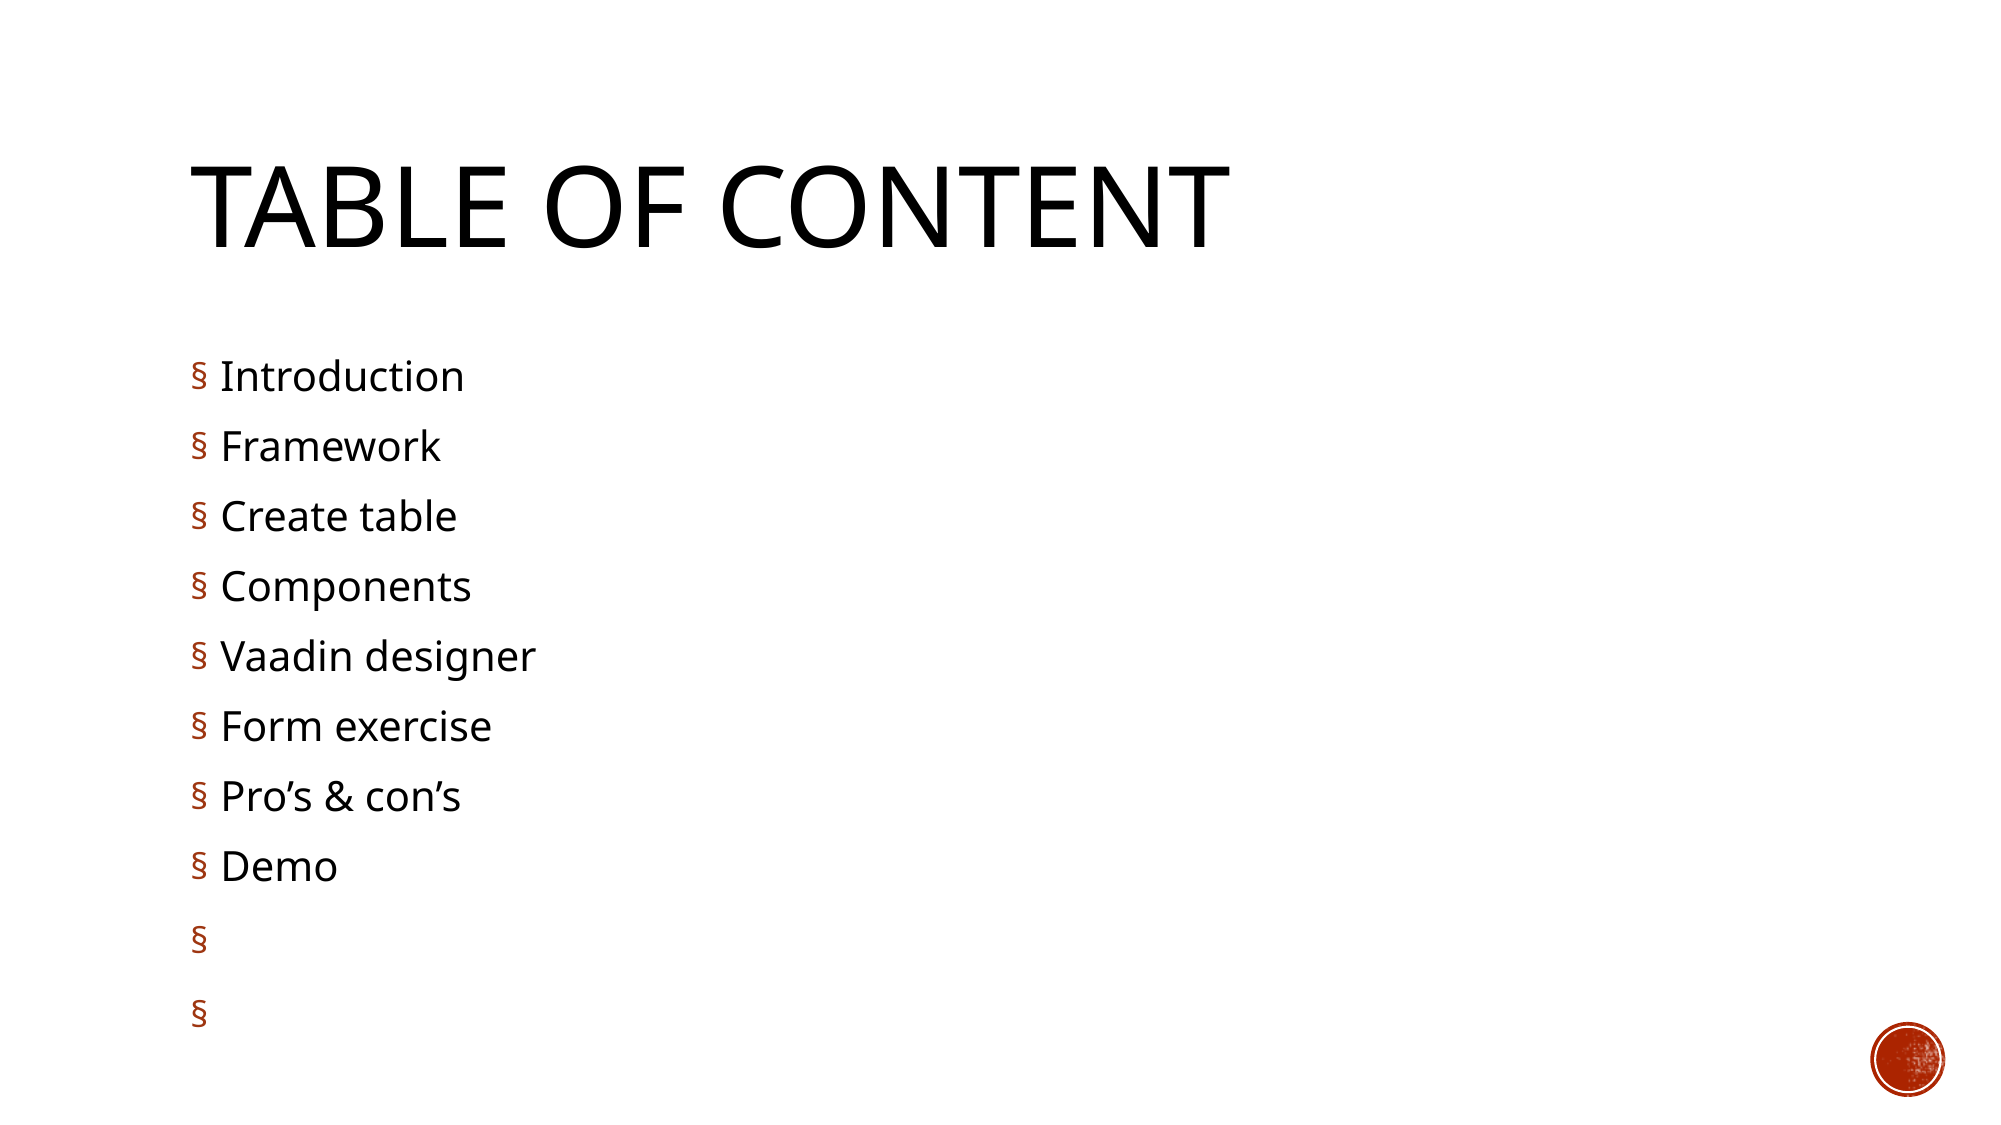

# Table of content
Introduction
Framework
Create table
Components
Vaadin designer
Form exercise
Pro’s & con’s
Demo